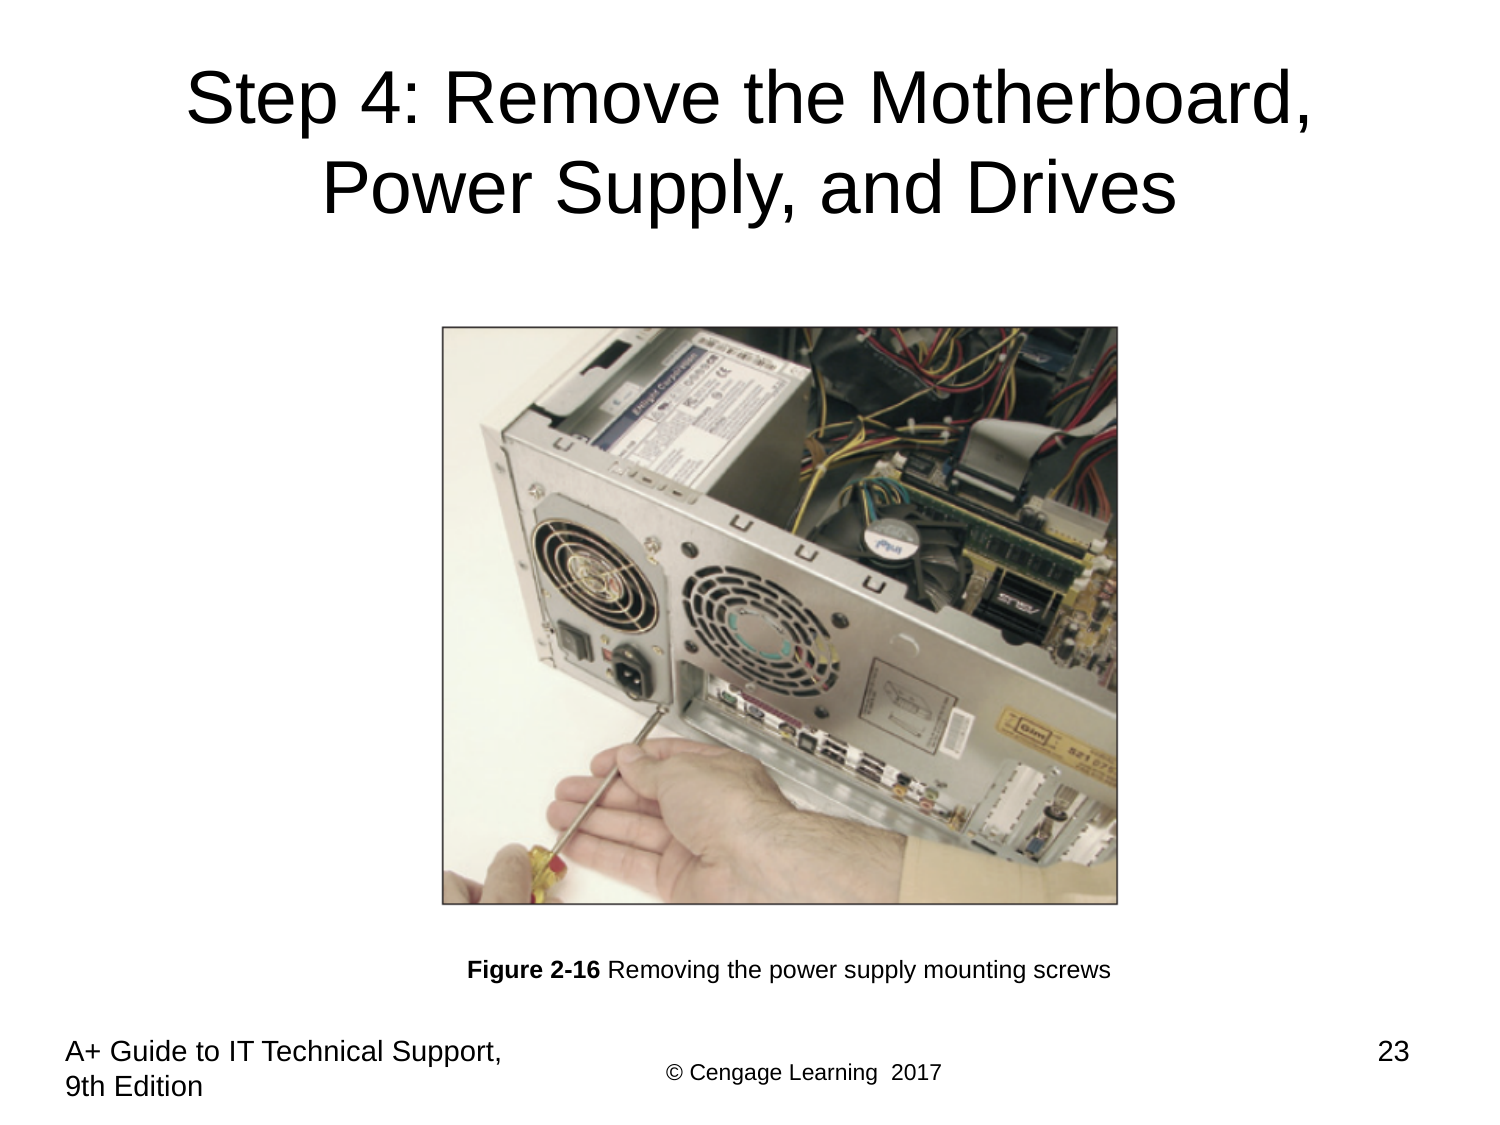

# Step 4: Remove the Motherboard, Power Supply, and Drives
Figure 2-16 Removing the power supply mounting screws
A+ Guide to IT Technical Support, 9th Edition